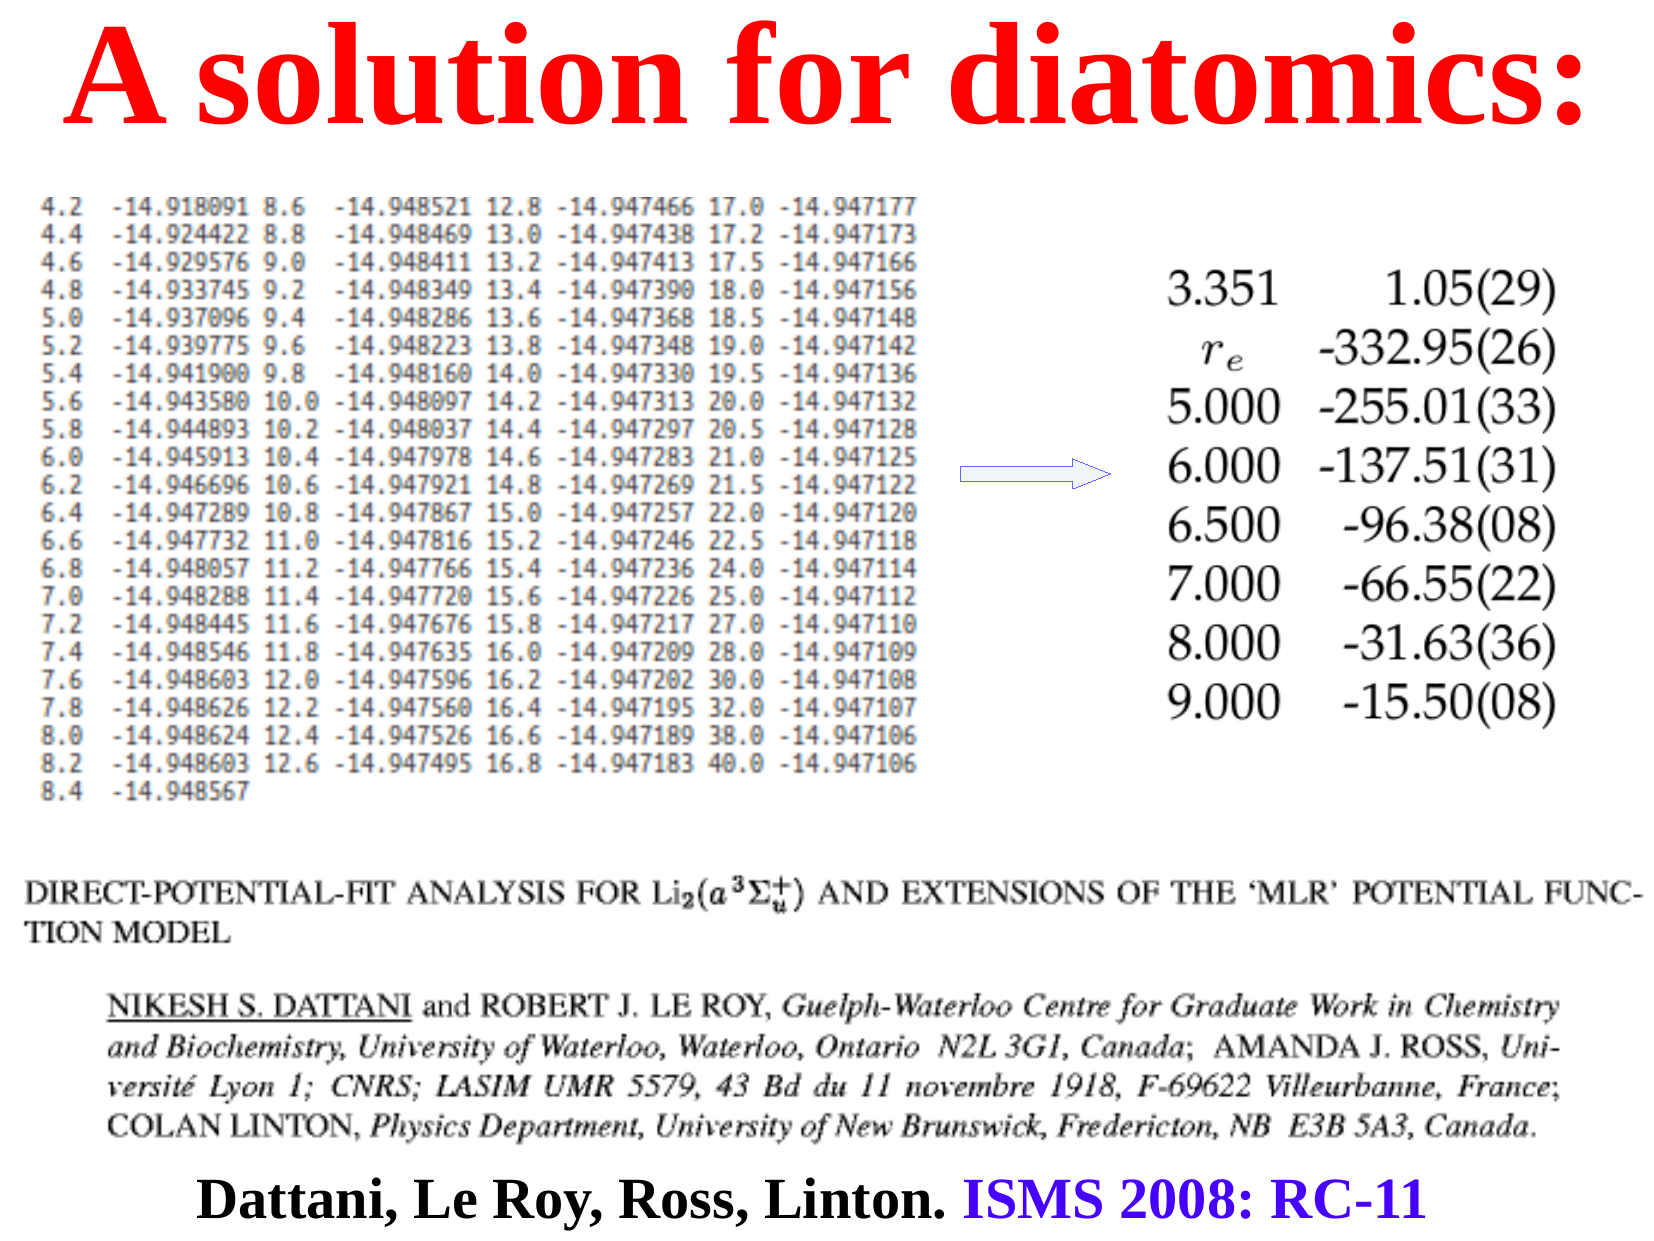

A solution for diatomics:
Dattani, Le Roy, Ross, Linton. ISMS 2008: RC-11